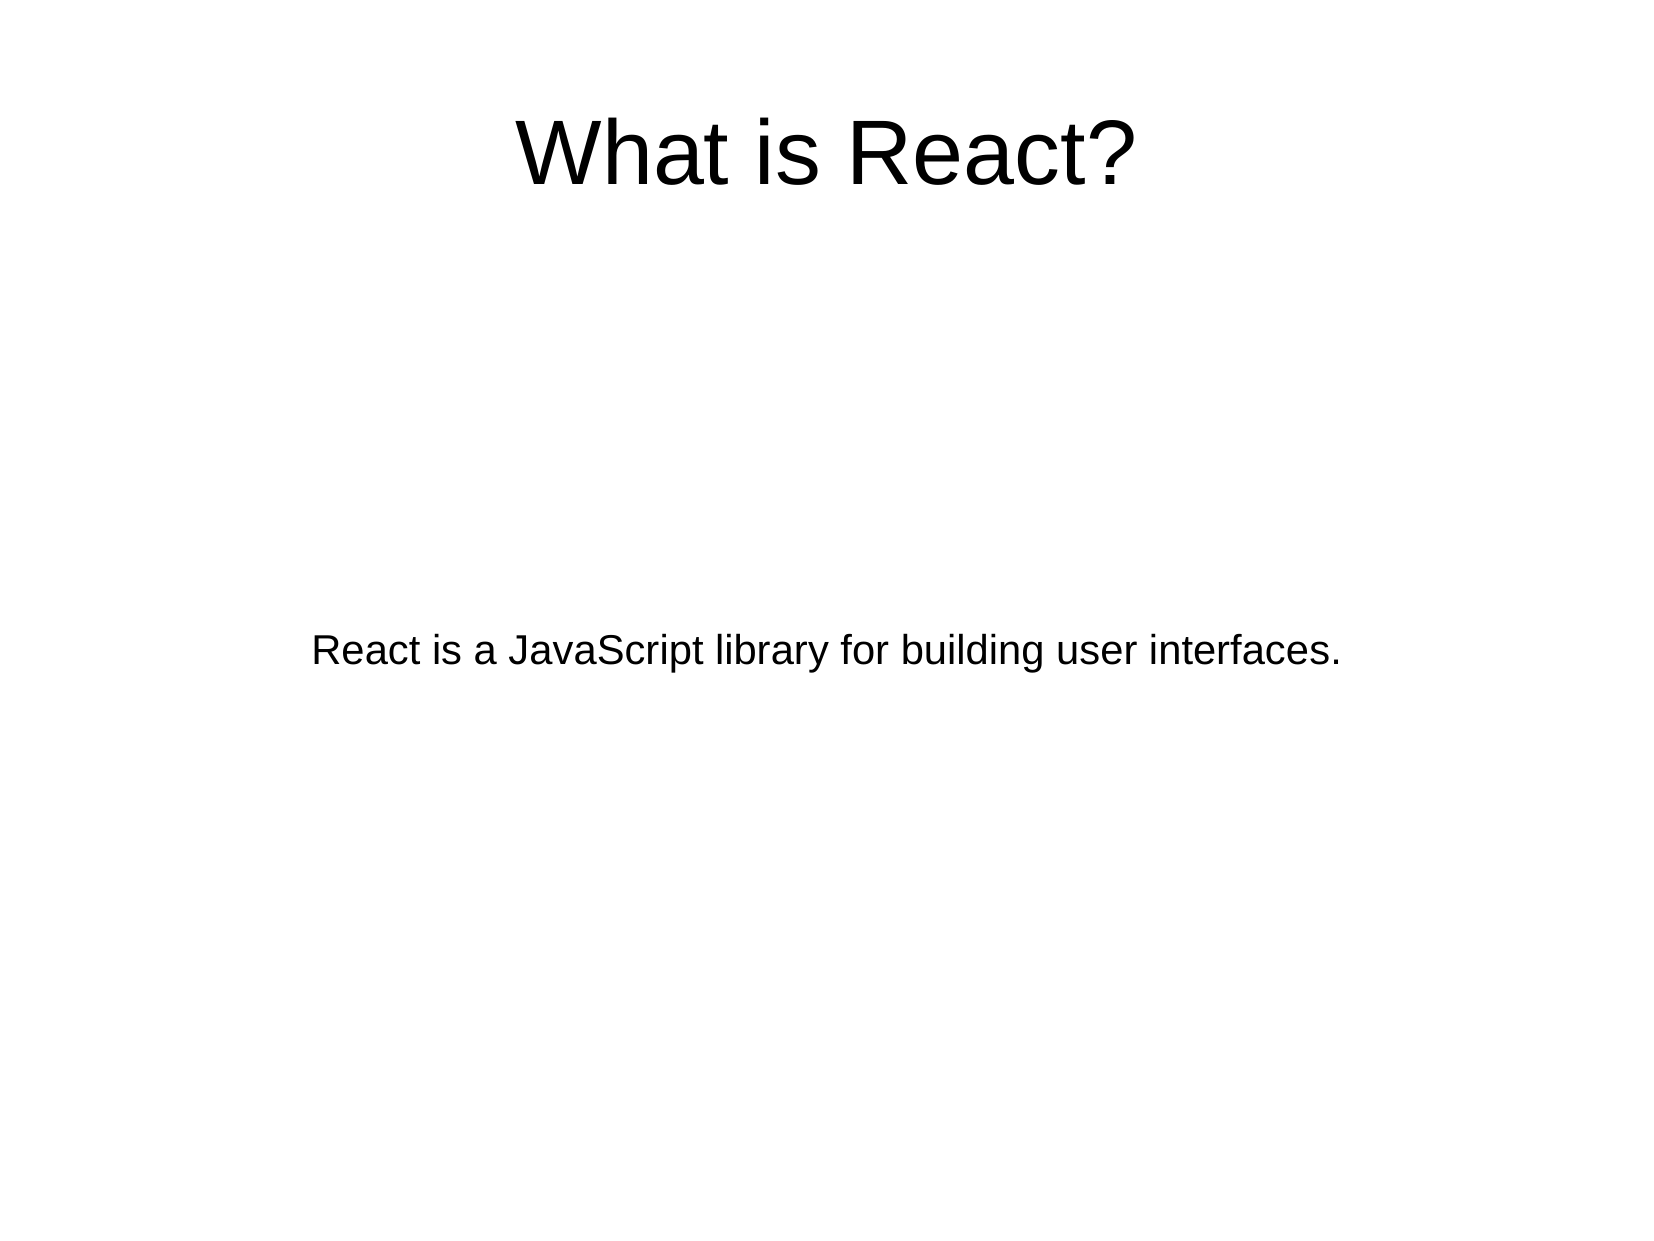

What is React?
# React is a JavaScript library for building user interfaces.